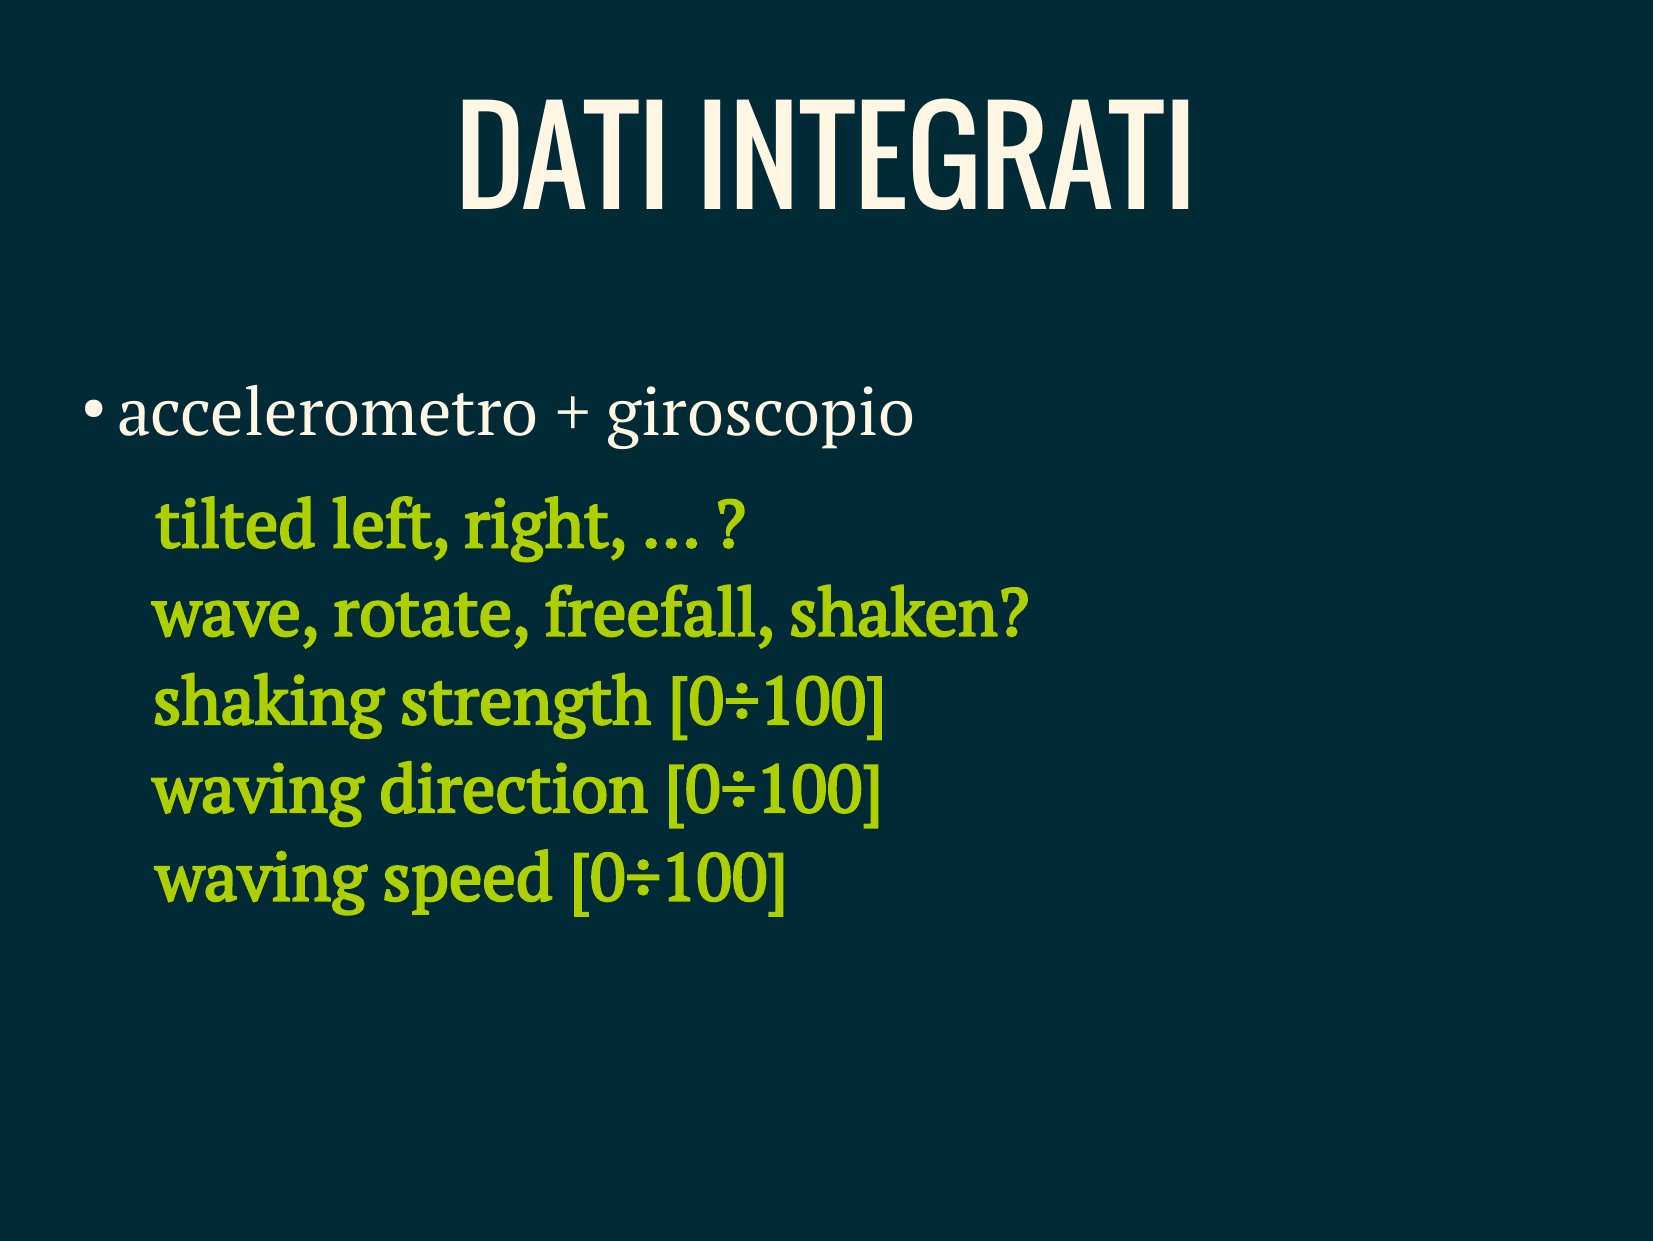

# DATI INTEGRATI
accelerometro + giroscopio
	tilted left, right, … ?
wave, rotate, freefall, shaken?
shaking strength [0÷100]
waving direction [0÷100]
	waving speed [0÷100]